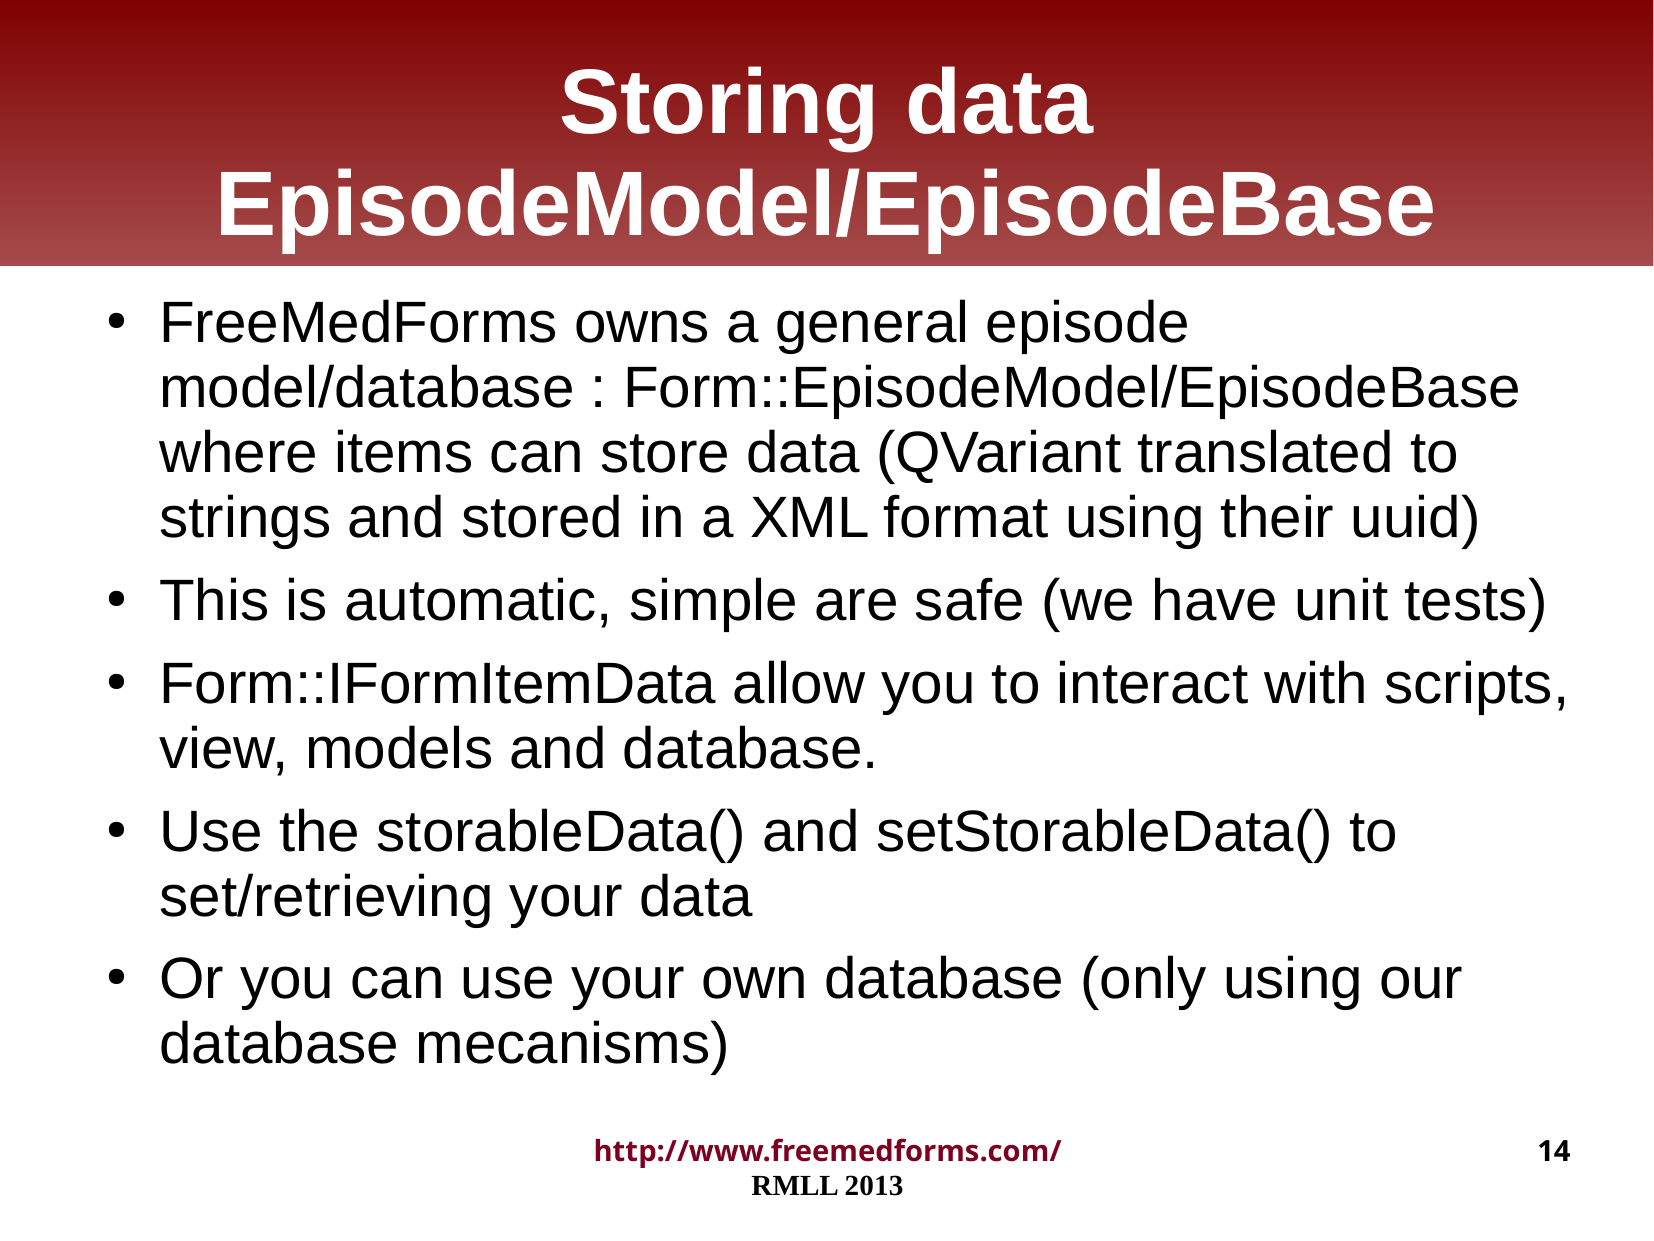

# Storing data EpisodeModel/EpisodeBase
FreeMedForms owns a general episode model/database : Form::EpisodeModel/EpisodeBase where items can store data (QVariant translated to strings and stored in a XML format using their uuid)
This is automatic, simple are safe (we have unit tests)
Form::IFormItemData allow you to interact with scripts, view, models and database.
Use the storableData() and setStorableData() to set/retrieving your data
Or you can use your own database (only using our database mecanisms)
14